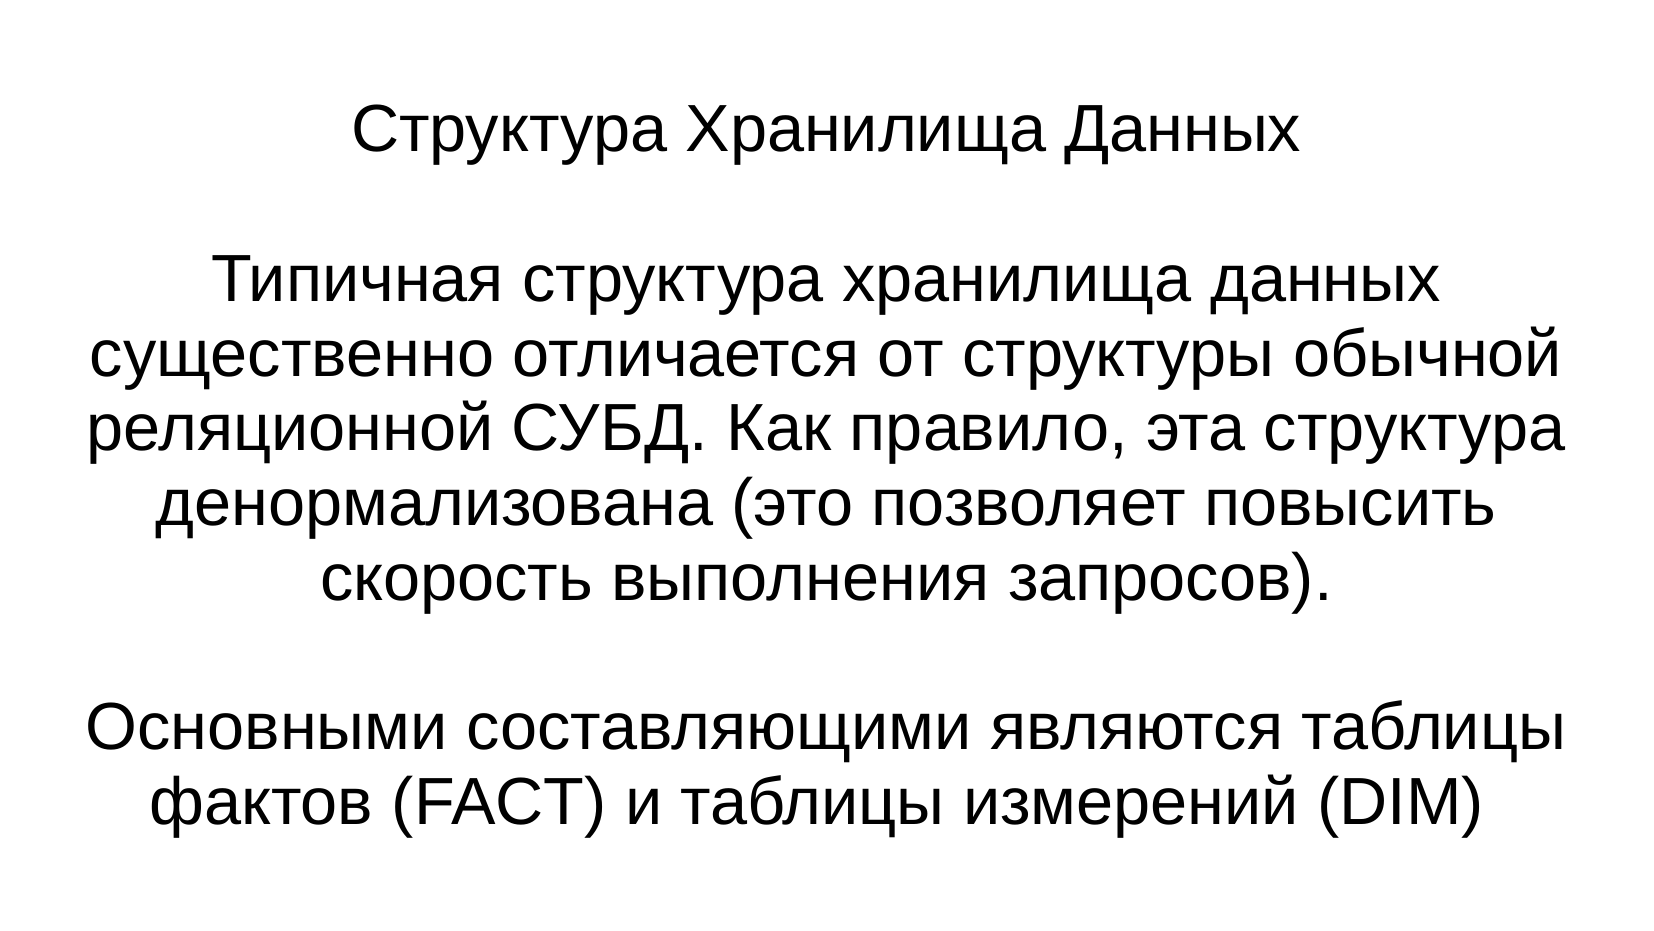

# Структура Хранилища Данных
Типичная структура хранилища данных существенно отличается от структуры обычной реляционной СУБД. Как правило, эта структура денормализована (это позволяет повысить скорость выполнения запросов).
Основными составляющими являются таблицы фактов (FACT) и таблицы измерений (DIM)